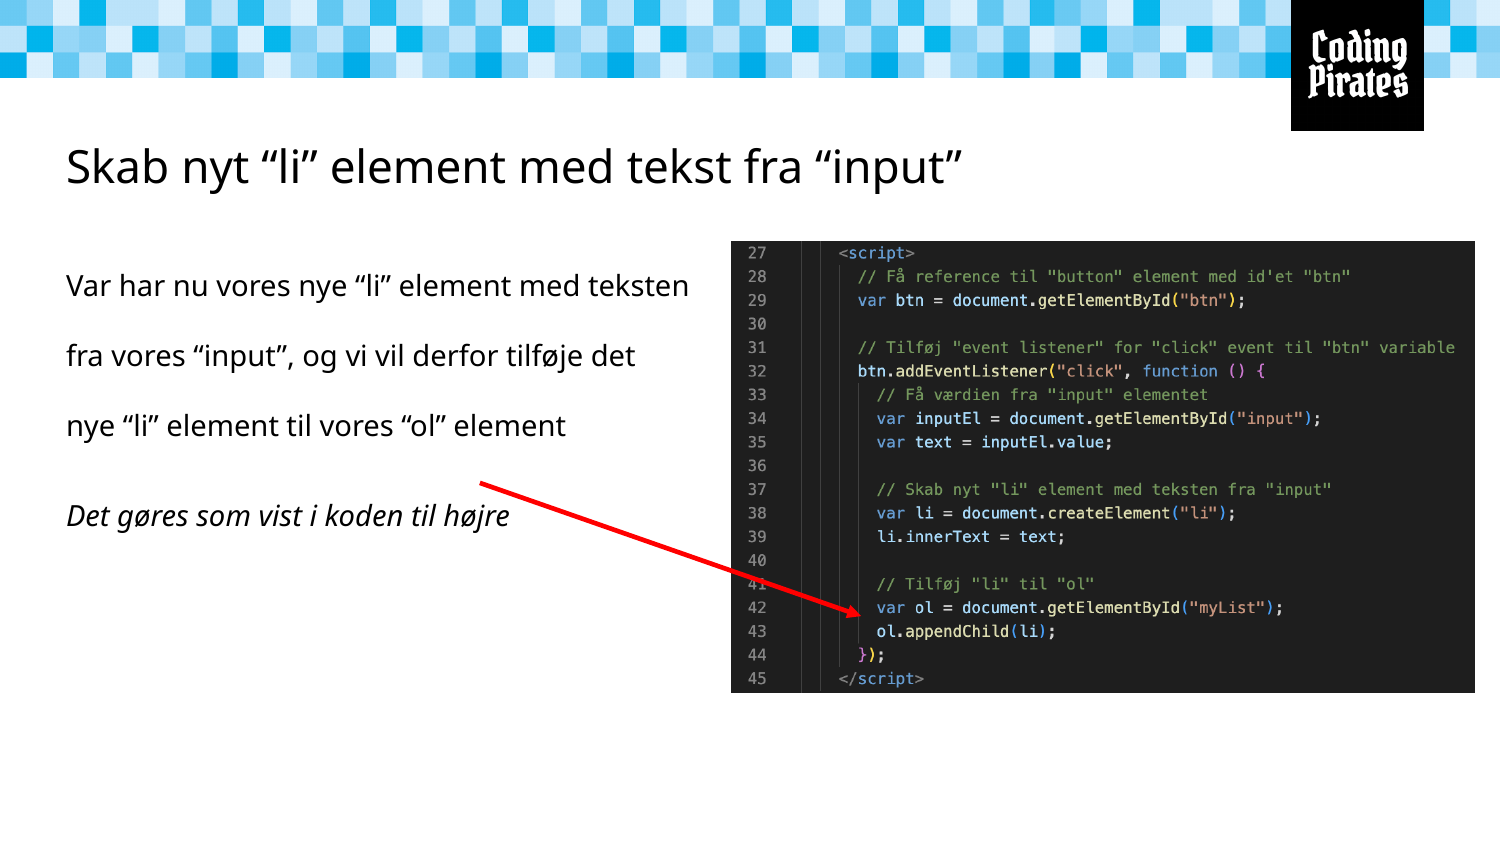

# Skab nyt “li” element med tekst fra “input”
Var har nu vores nye “li” element med teksten fra vores “input”, og vi vil derfor tilføje det nye “li” element til vores “ol” element
Det gøres som vist i koden til højre